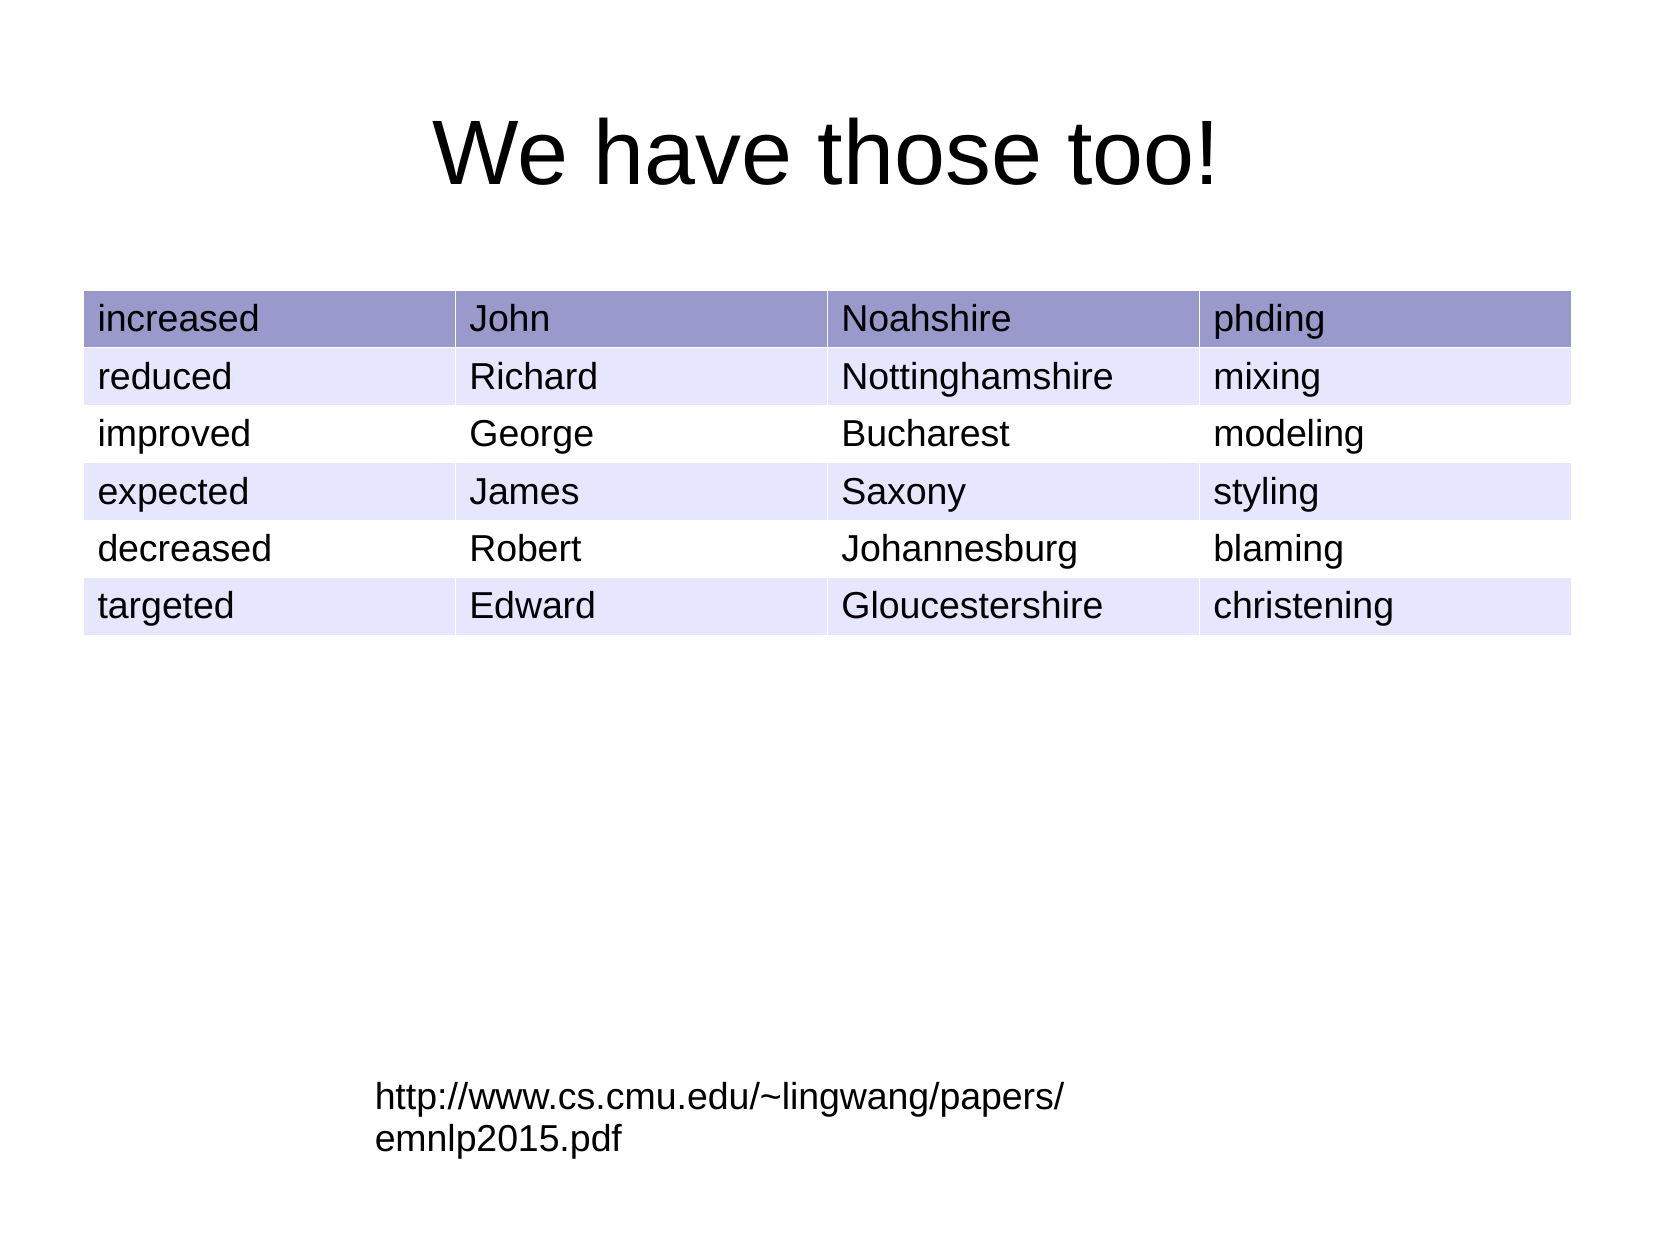

# We have those too!
| increased | John | Noahshire | phding |
| --- | --- | --- | --- |
| reduced | Richard | Nottinghamshire | mixing |
| improved | George | Bucharest | modeling |
| expected | James | Saxony | styling |
| decreased | Robert | Johannesburg | blaming |
| targeted | Edward | Gloucestershire | christening |
http://www.cs.cmu.edu/~lingwang/papers/emnlp2015.pdf